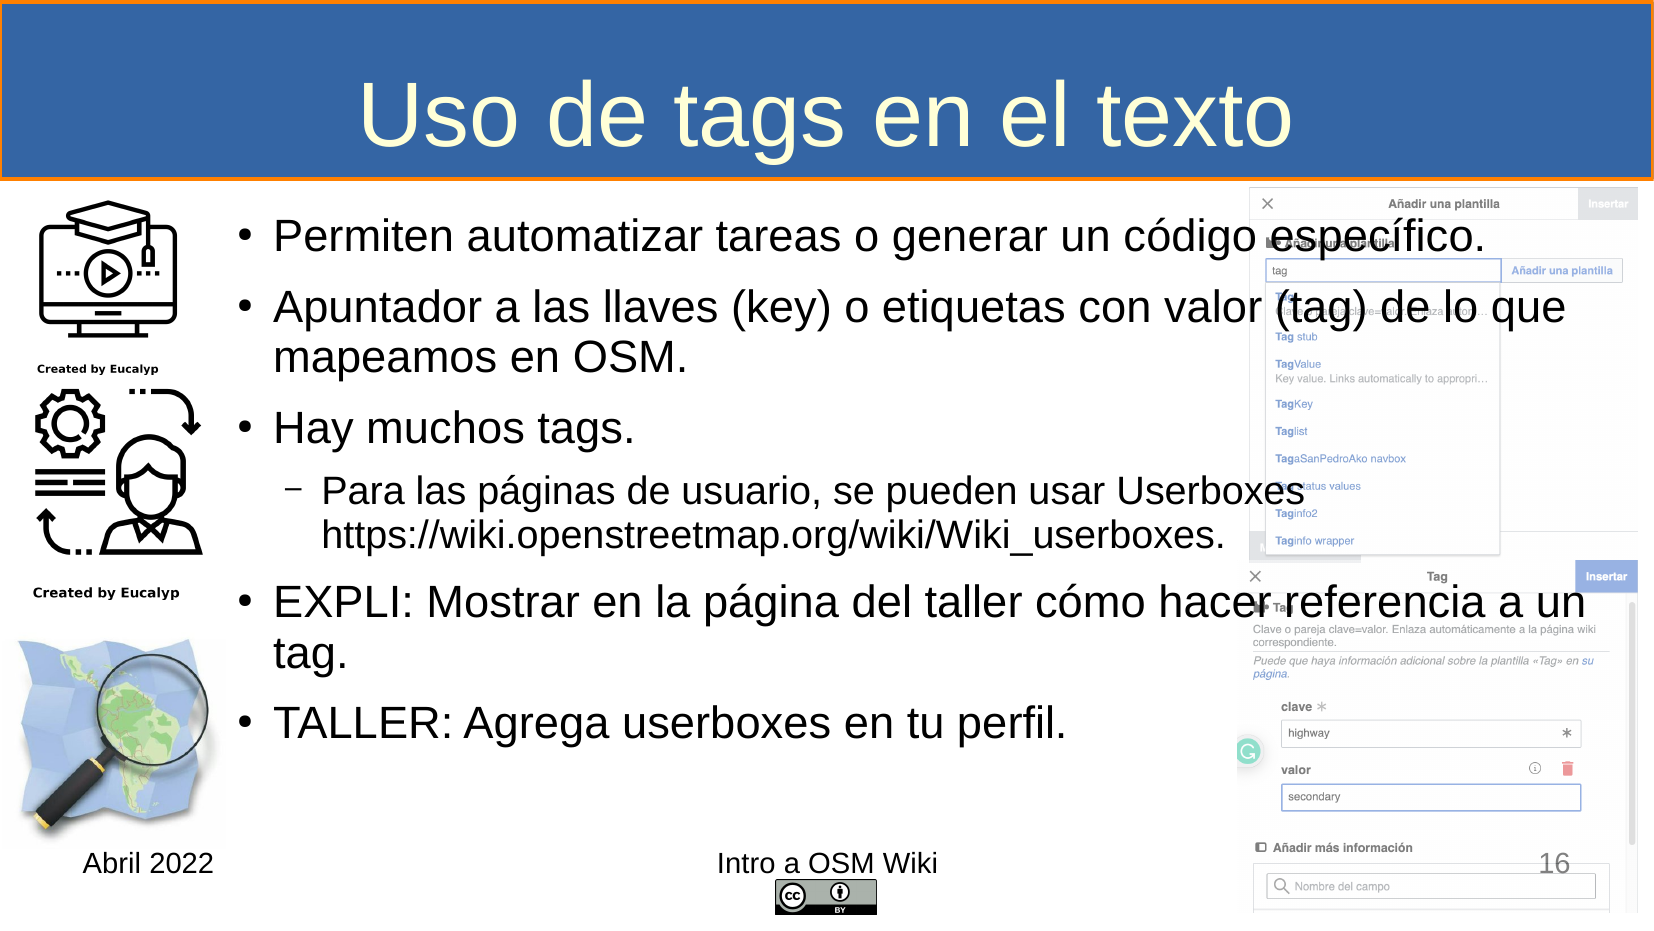

# Uso de tags en el texto
Permiten automatizar tareas o generar un código específico.
Apuntador a las llaves (key) o etiquetas con valor (tag) de lo que mapeamos en OSM.
Hay muchos tags.
Para las páginas de usuario, se pueden usar Userboxes https://wiki.openstreetmap.org/wiki/Wiki_userboxes.
EXPLI: Mostrar en la página del taller cómo hacer referencia a un tag.
TALLER: Agrega userboxes en tu perfil.
Abril 2022
Intro a OSM Wiki
16